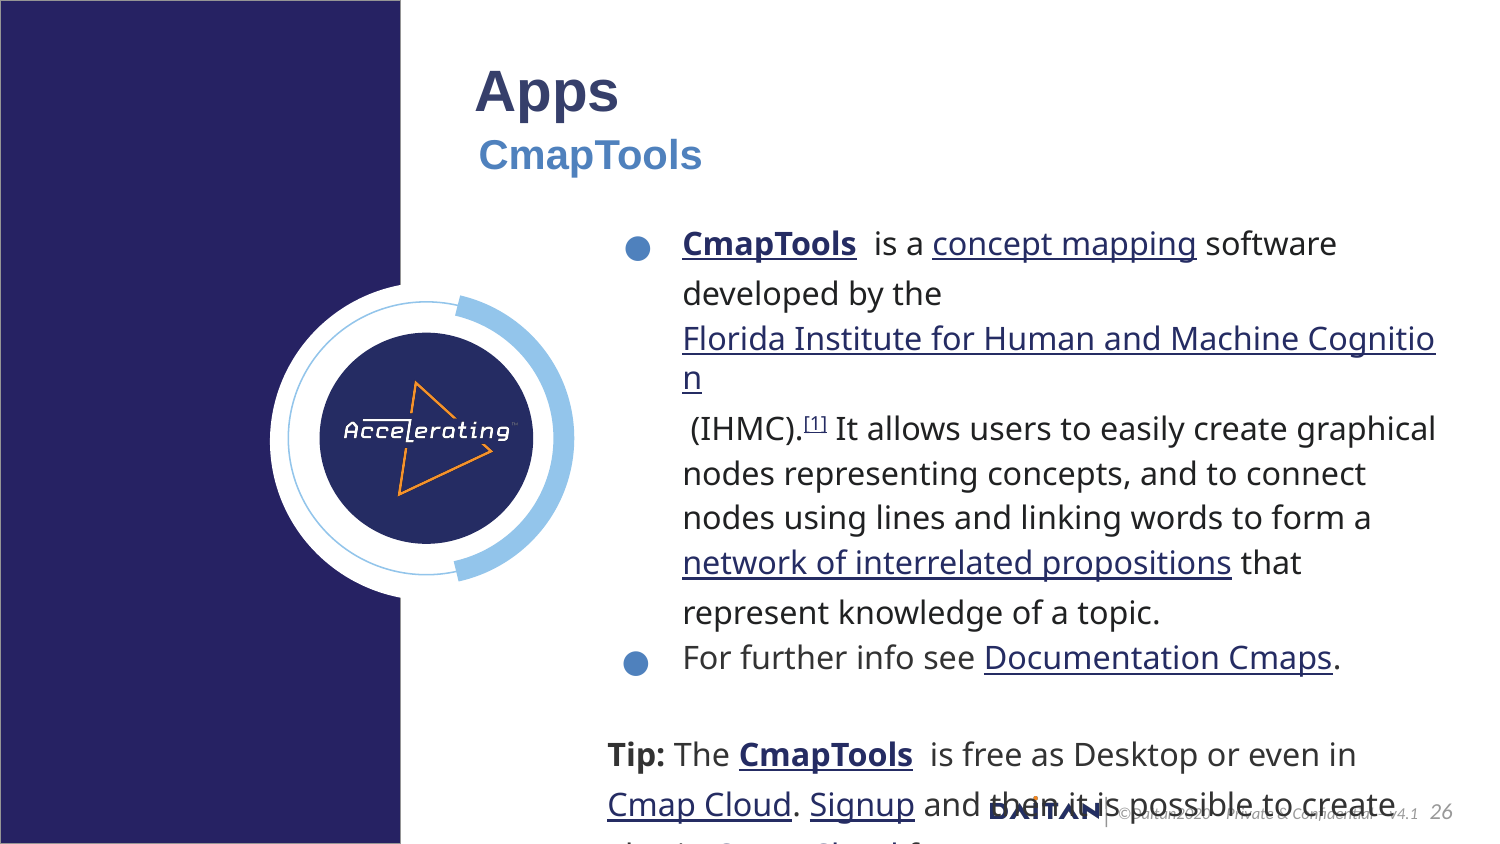

Apps
CmapTools
CmapTools is a concept mapping software developed by the Florida Institute for Human and Machine Cognition (IHMC).[1] It allows users to easily create graphical nodes representing concepts, and to connect nodes using lines and linking words to form a network of interrelated propositions that represent knowledge of a topic.
For further info see Documentation Cmaps.
Tip: The CmapTools is free as Desktop or even in Cmap Cloud. Signup and then it is possible to create also in Cmap Cloud from your account.
#